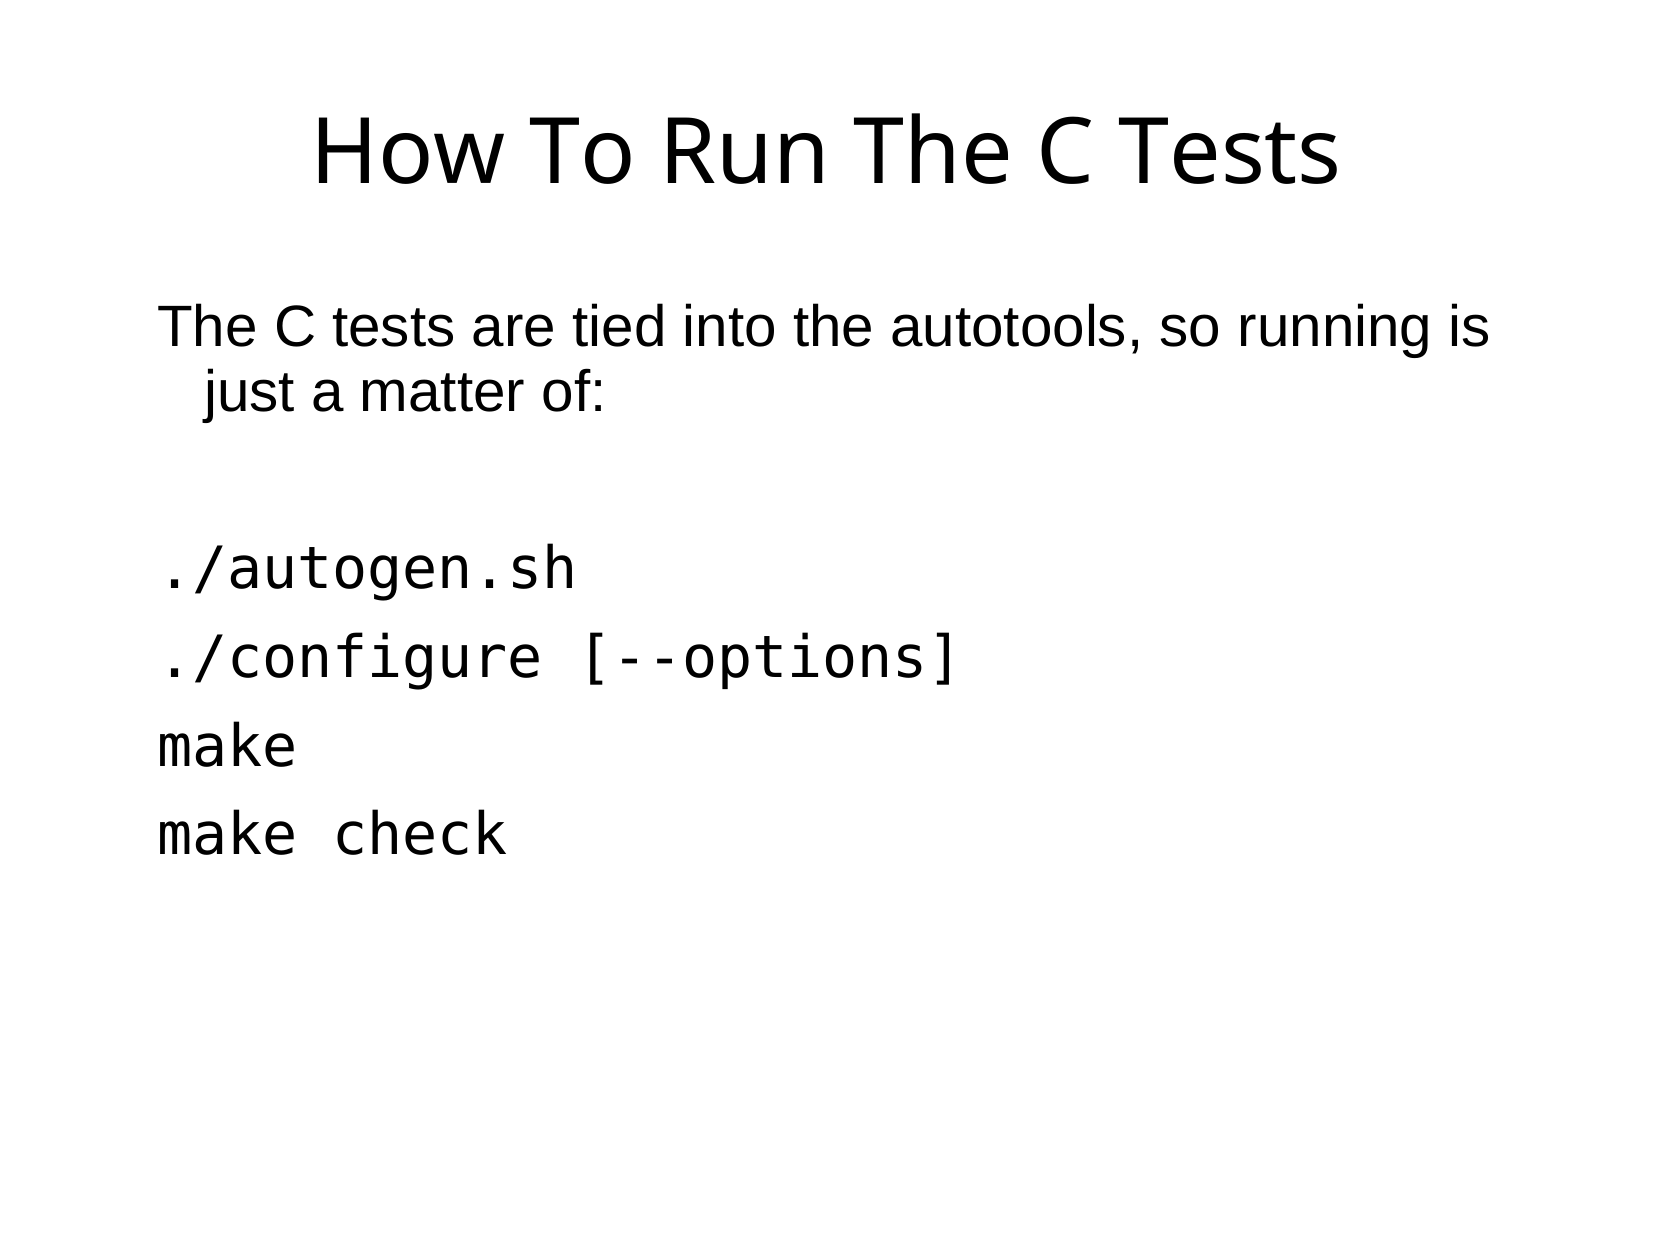

# How To Run The C Tests
The C tests are tied into the autotools, so running is just a matter of:
./autogen.sh
./configure [--options]
make
make check